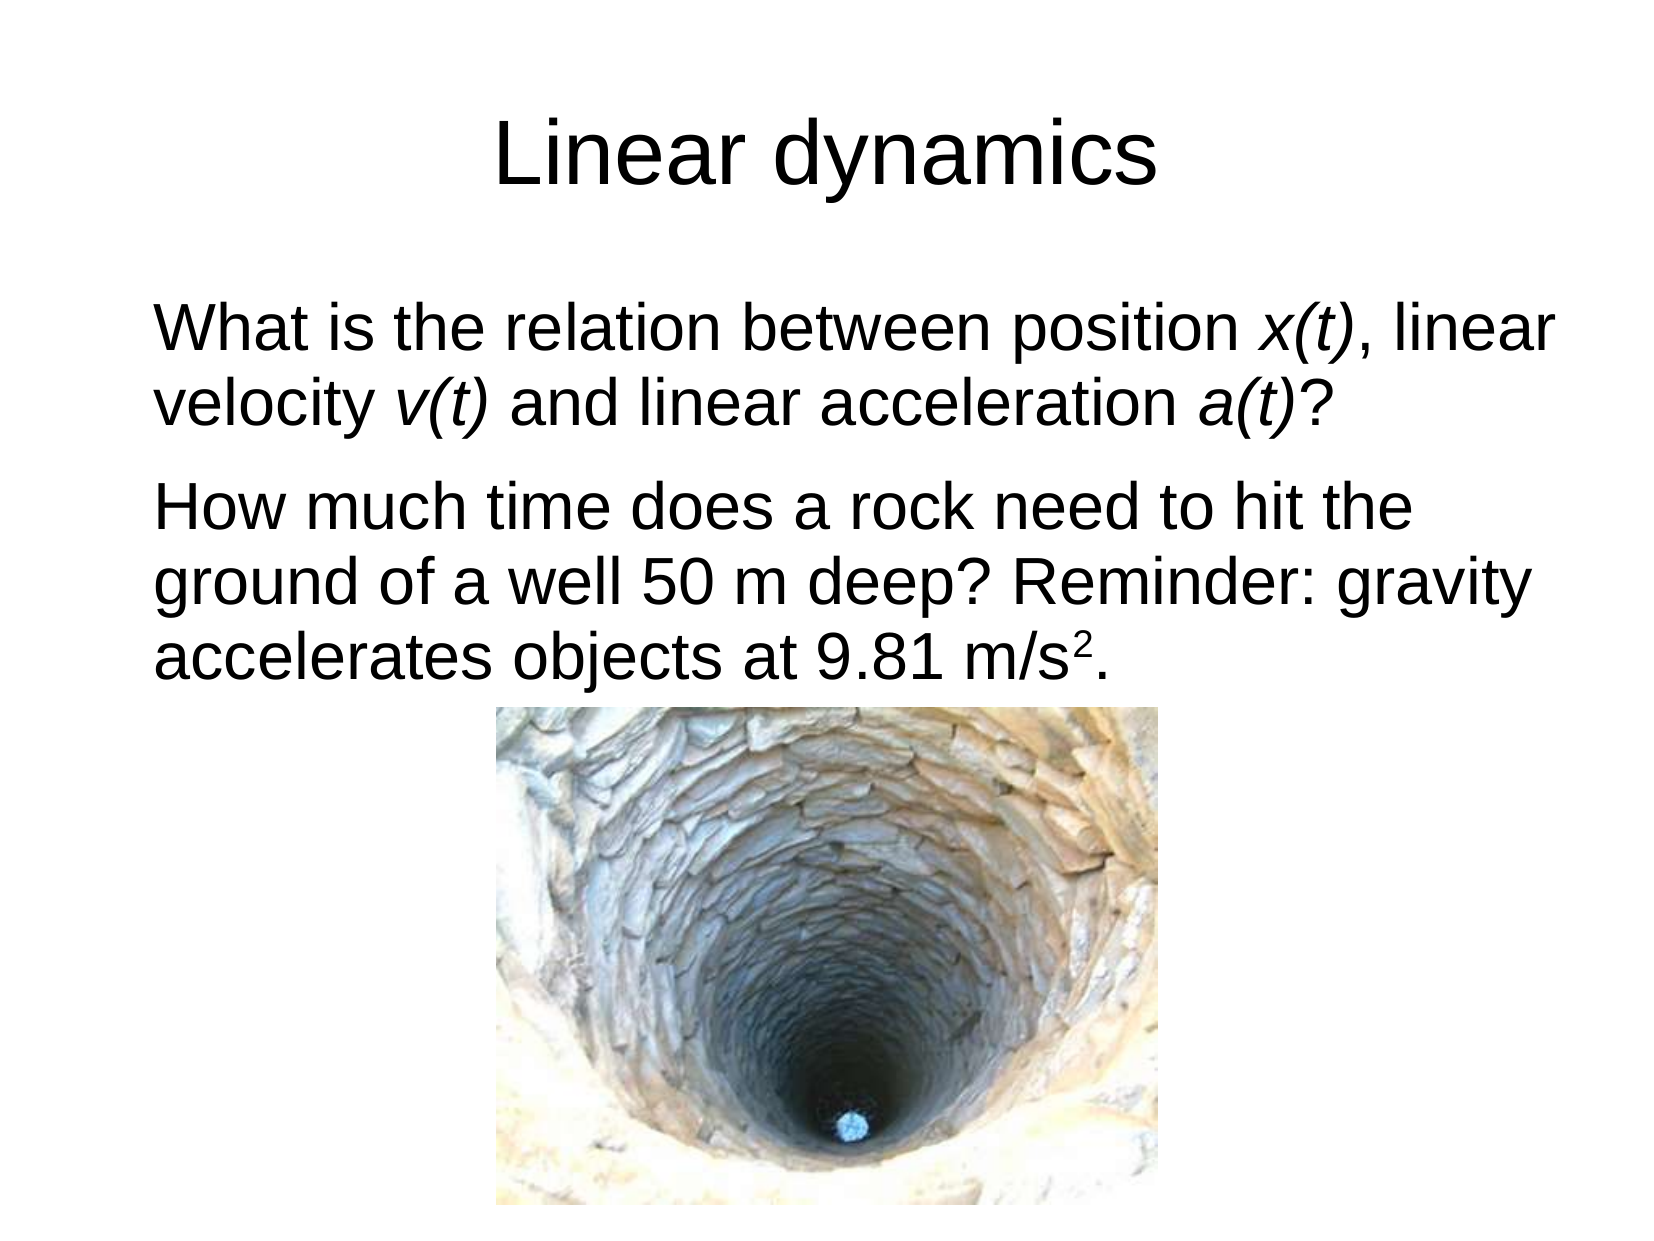

# Linear dynamics
What is the relation between position x(t), linear velocity v(t) and linear acceleration a(t)?
How much time does a rock need to hit the ground of a well 50 m deep? Reminder: gravity accelerates objects at 9.81 m/s2.